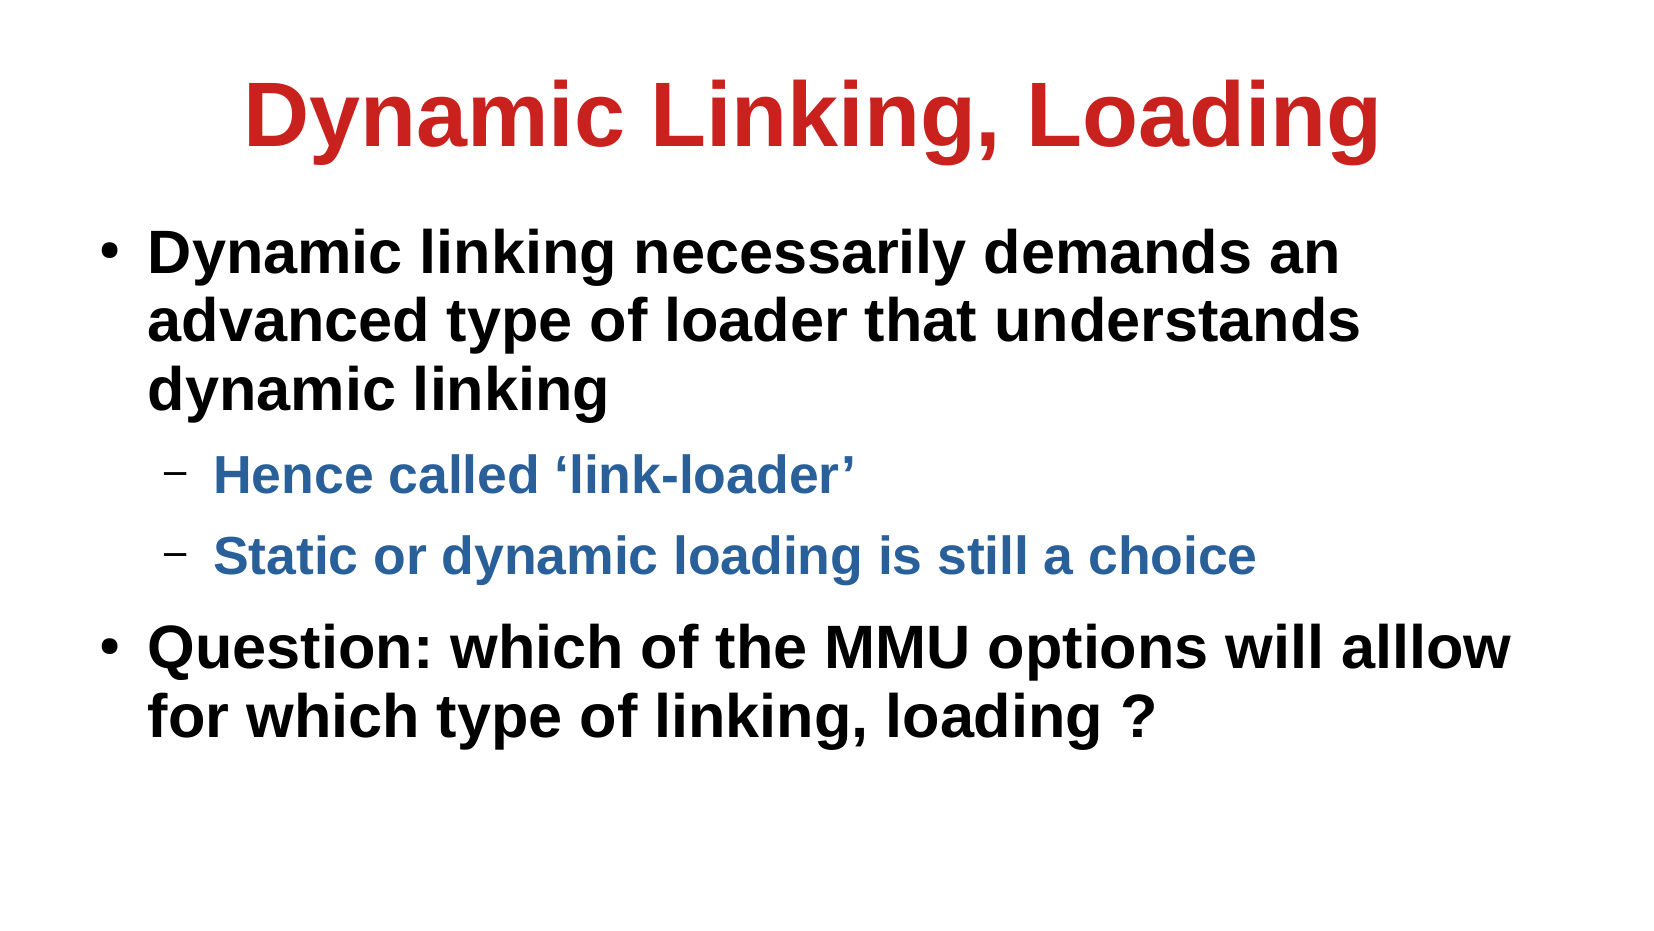

# Dynamic Linking, Loading
Dynamic linking necessarily demands an advanced type of loader that understands dynamic linking
Hence called ‘link-loader’
Static or dynamic loading is still a choice
Question: which of the MMU options will alllow for which type of linking, loading ?